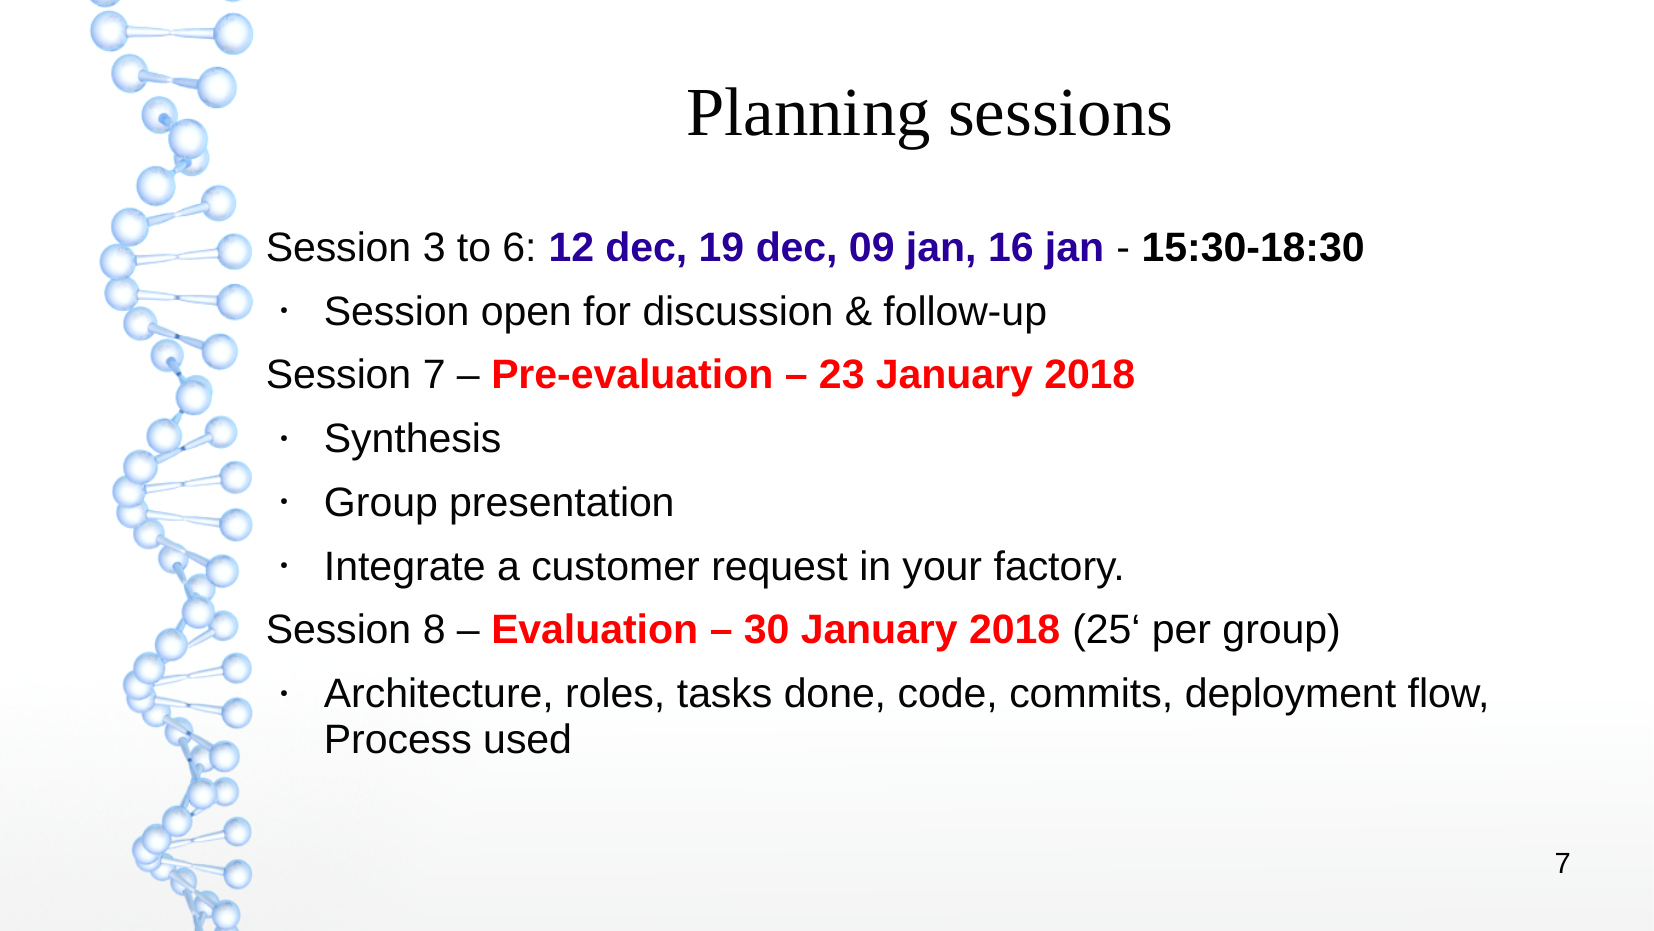

# Planning sessions
Session 3 to 6: 12 dec, 19 dec, 09 jan, 16 jan - 15:30-18:30
Session open for discussion & follow-up
Session 7 – Pre-evaluation – 23 January 2018
Synthesis
Group presentation
Integrate a customer request in your factory.
Session 8 – Evaluation – 30 January 2018 (25‘ per group)
Architecture, roles, tasks done, code, commits, deployment flow, Process used
7